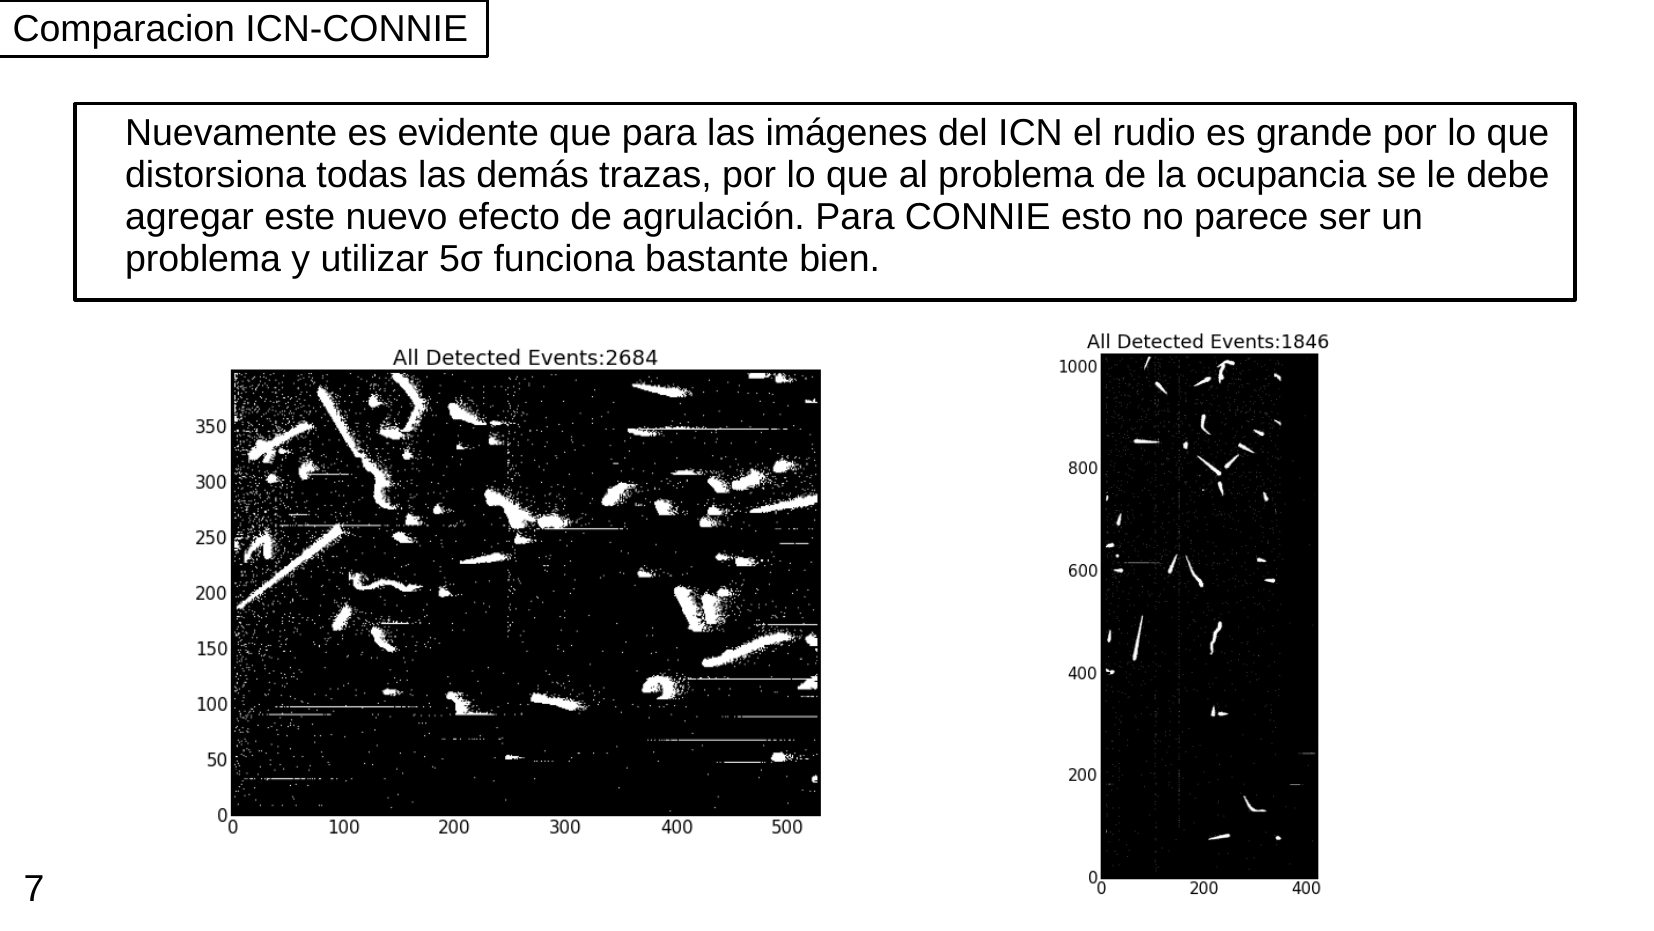

Comparacion ICN-CONNIE
Nuevamente es evidente que para las imágenes del ICN el rudio es grande por lo que distorsiona todas las demás trazas, por lo que al problema de la ocupancia se le debe agregar este nuevo efecto de agrulación. Para CONNIE esto no parece ser un problema y utilizar 5σ funciona bastante bien.